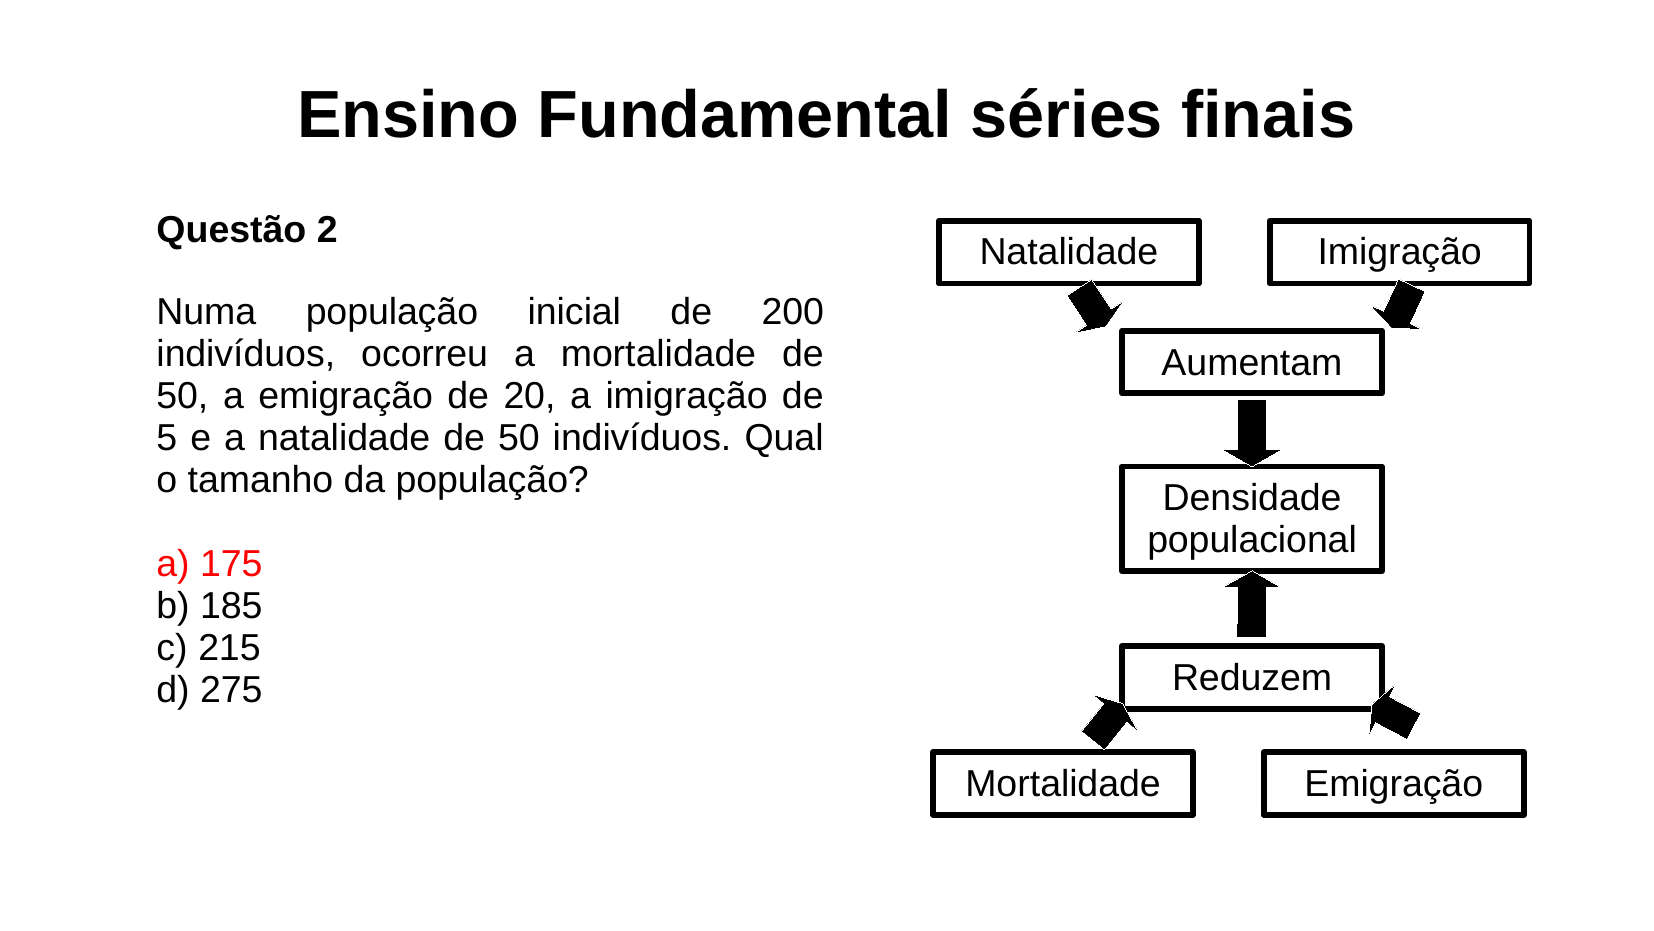

# Ensino Fundamental séries finais
Questão 2
Natalidade
Imigração
Numa população inicial de 200 indivíduos, ocorreu a mortalidade de 50, a emigração de 20, a imigração de 5 e a natalidade de 50 indivíduos. Qual o tamanho da população?
a) 175
b) 185
c) 215
d) 275
Aumentam
Densidade
populacional
Reduzem
Mortalidade
Emigração